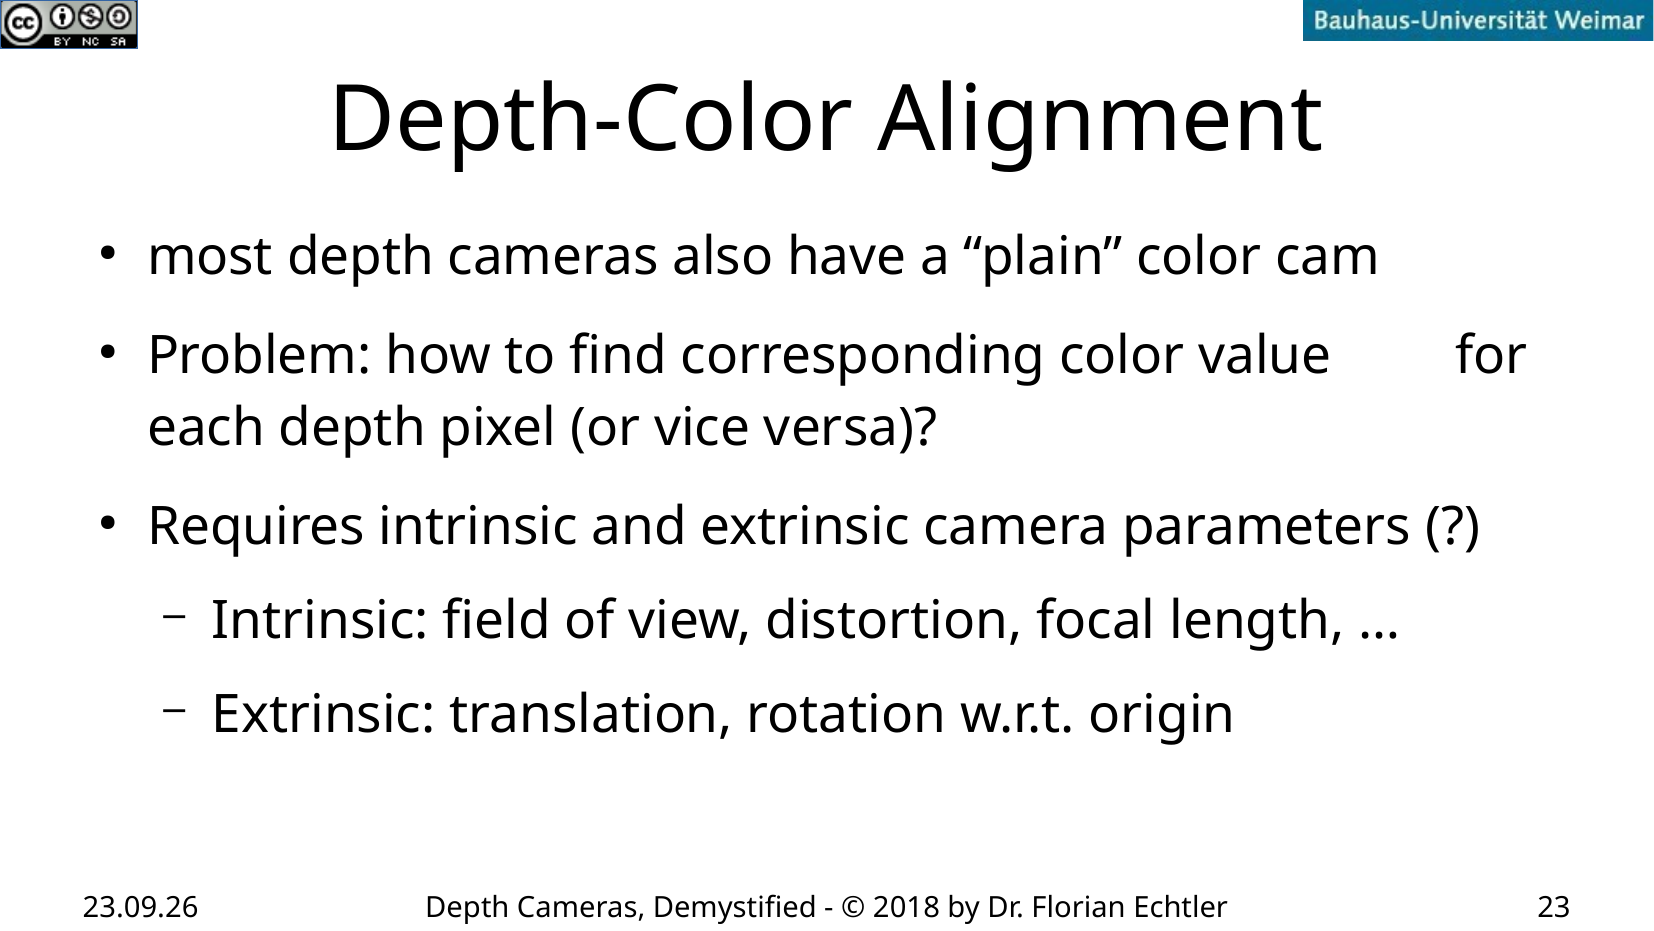

# Depth-Color Alignment
most depth cameras also have a “plain” color cam
Problem: how to find corresponding color value for each depth pixel (or vice versa)?
Requires intrinsic and extrinsic camera parameters (?)
Intrinsic: field of view, distortion, focal length, …
Extrinsic: translation, rotation w.r.t. origin
Depth Cameras, Demystified - © 2018 by Dr. Florian Echtler
23